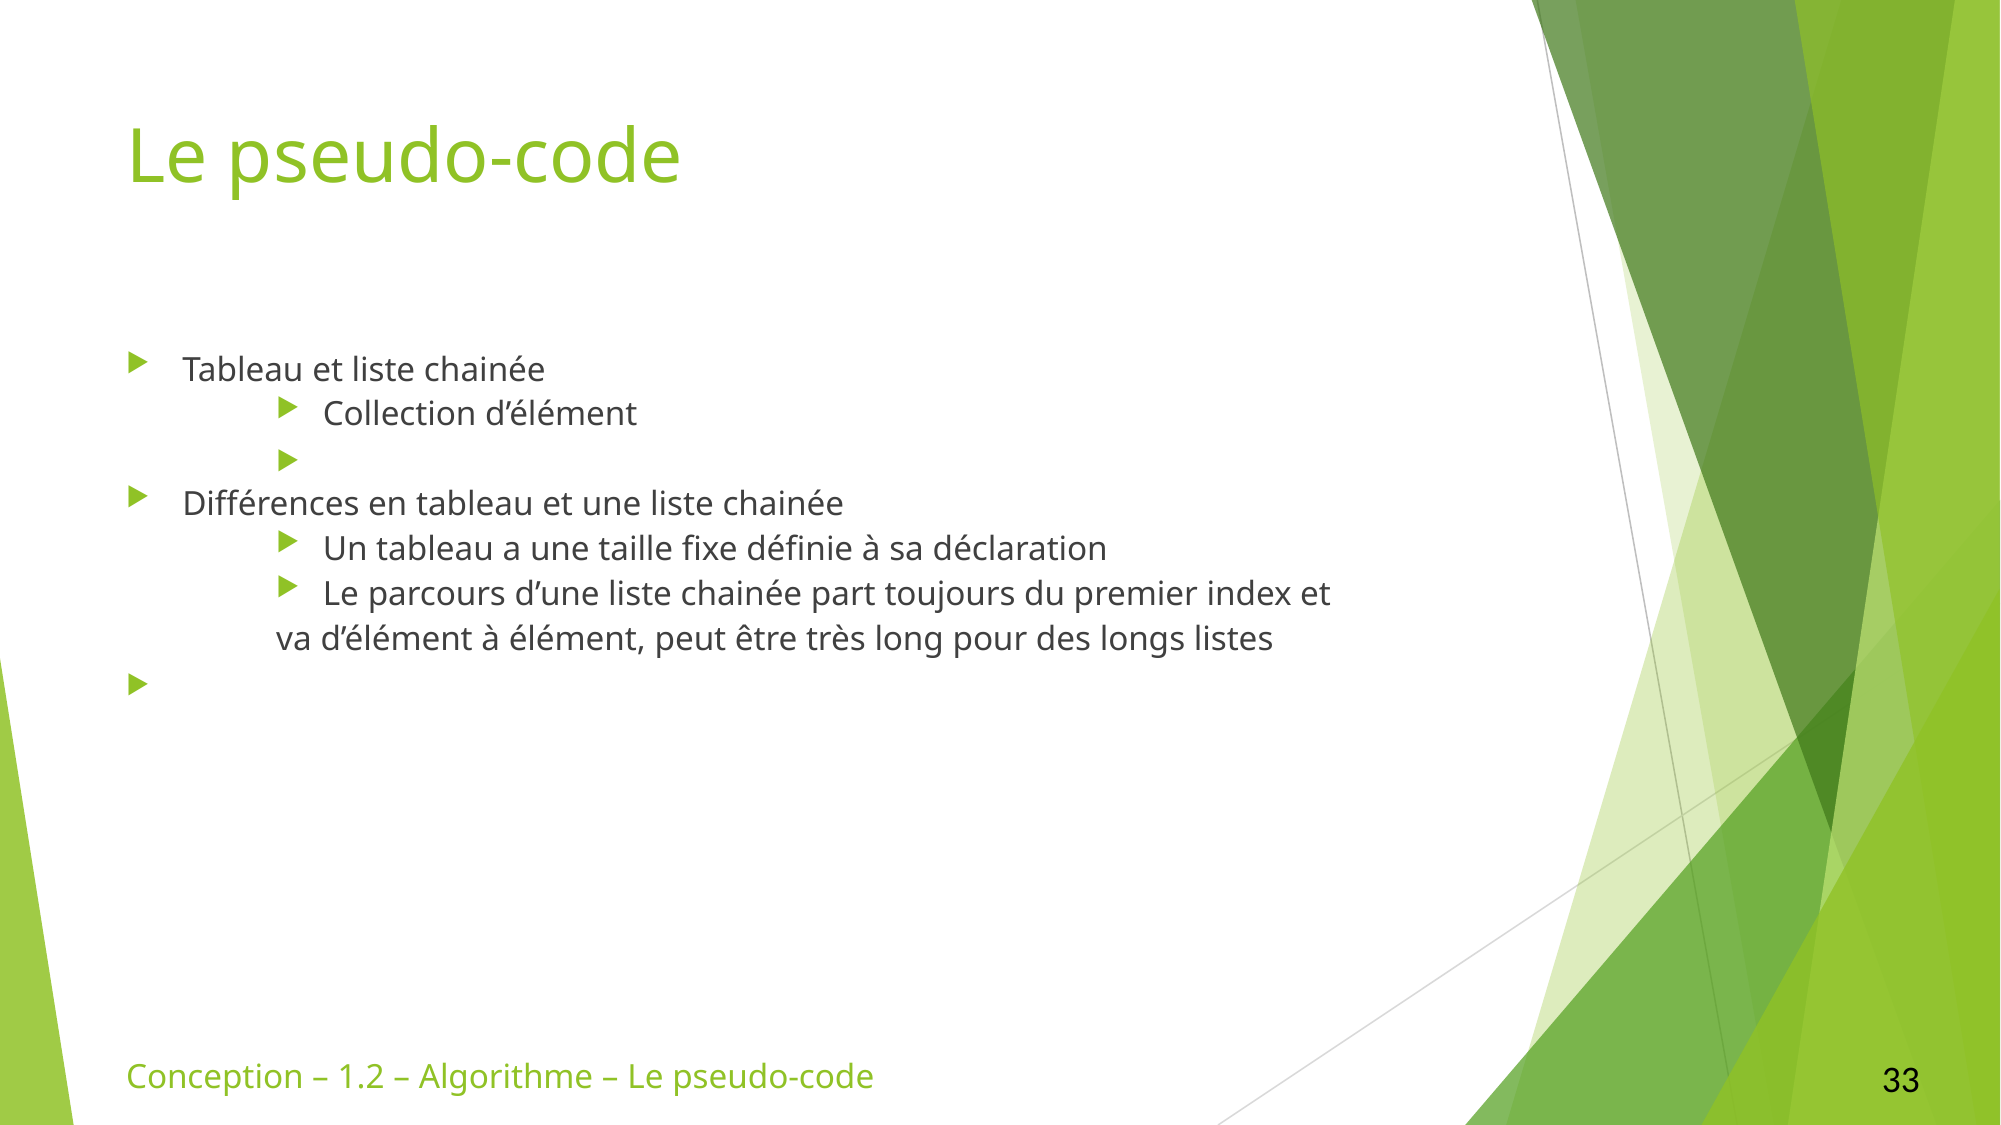

# Le pseudo-code
Tableau et liste chainée
Collection d’élément
Différences en tableau et une liste chainée
Un tableau a une taille fixe définie à sa déclaration
Le parcours d’une liste chainée part toujours du premier index et
va d’élément à élément, peut être très long pour des longs listes
Conception – 1.2 – Algorithme – Le pseudo-code